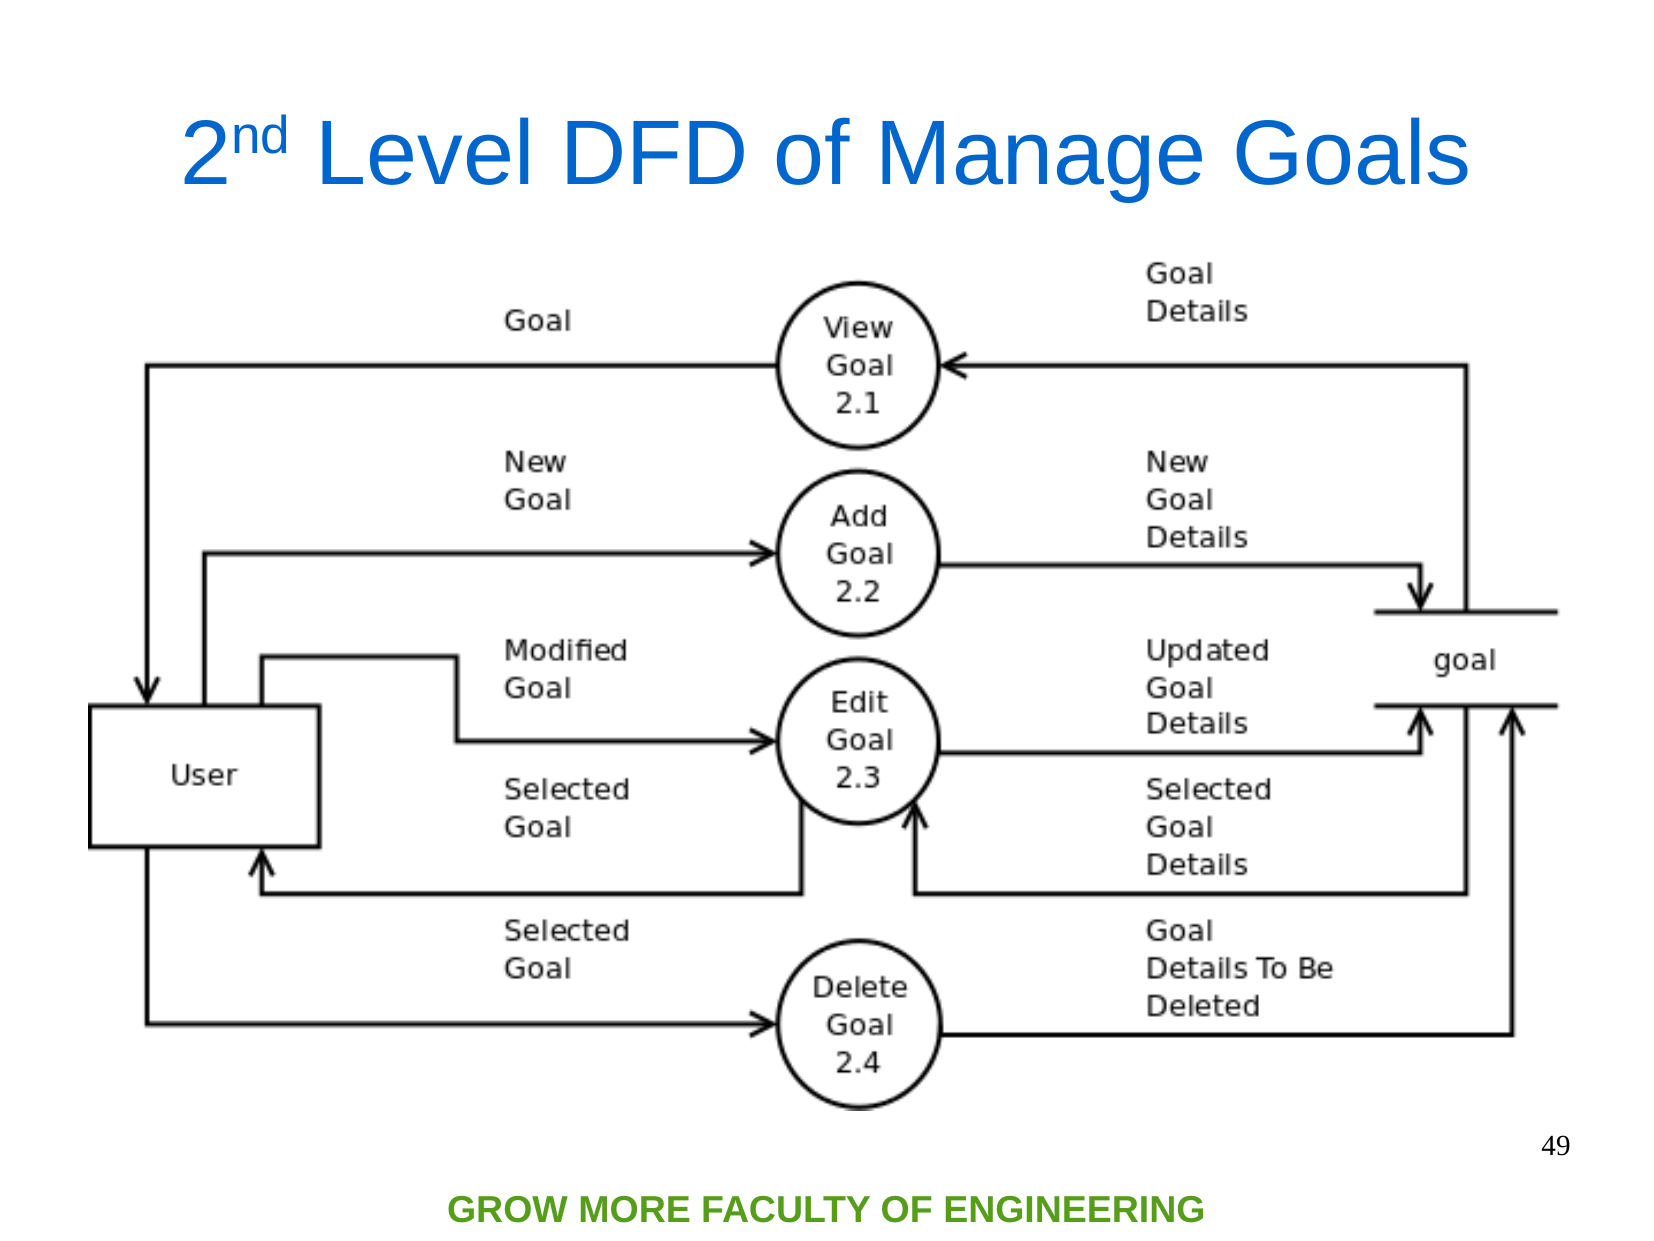

# 2nd Level DFD of Manage Goals
49